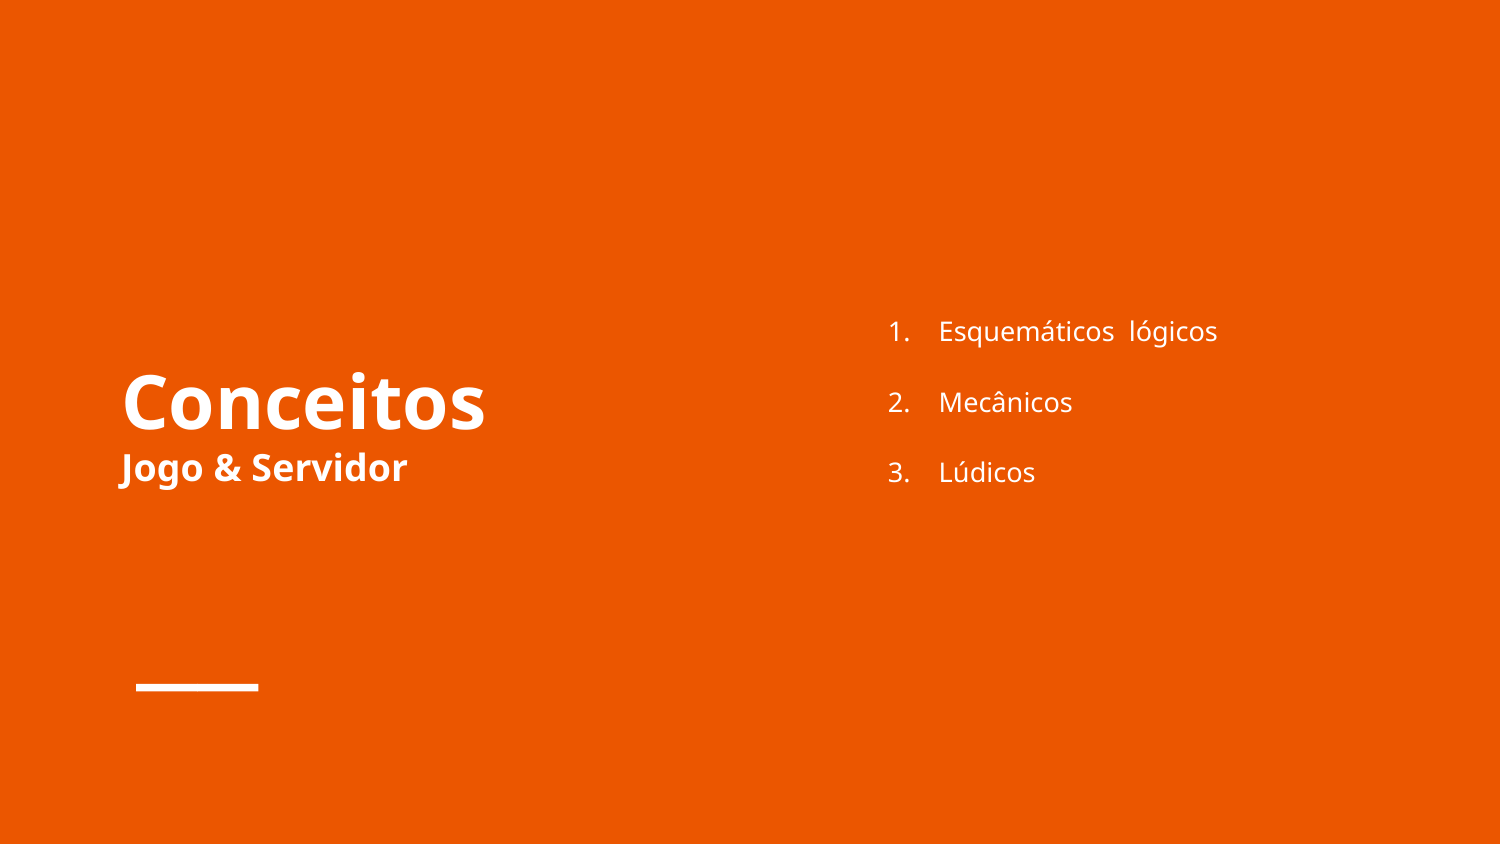

# Conceitos Jogo & Servidor
Esquemáticos lógicos
Mecânicos
Lúdicos